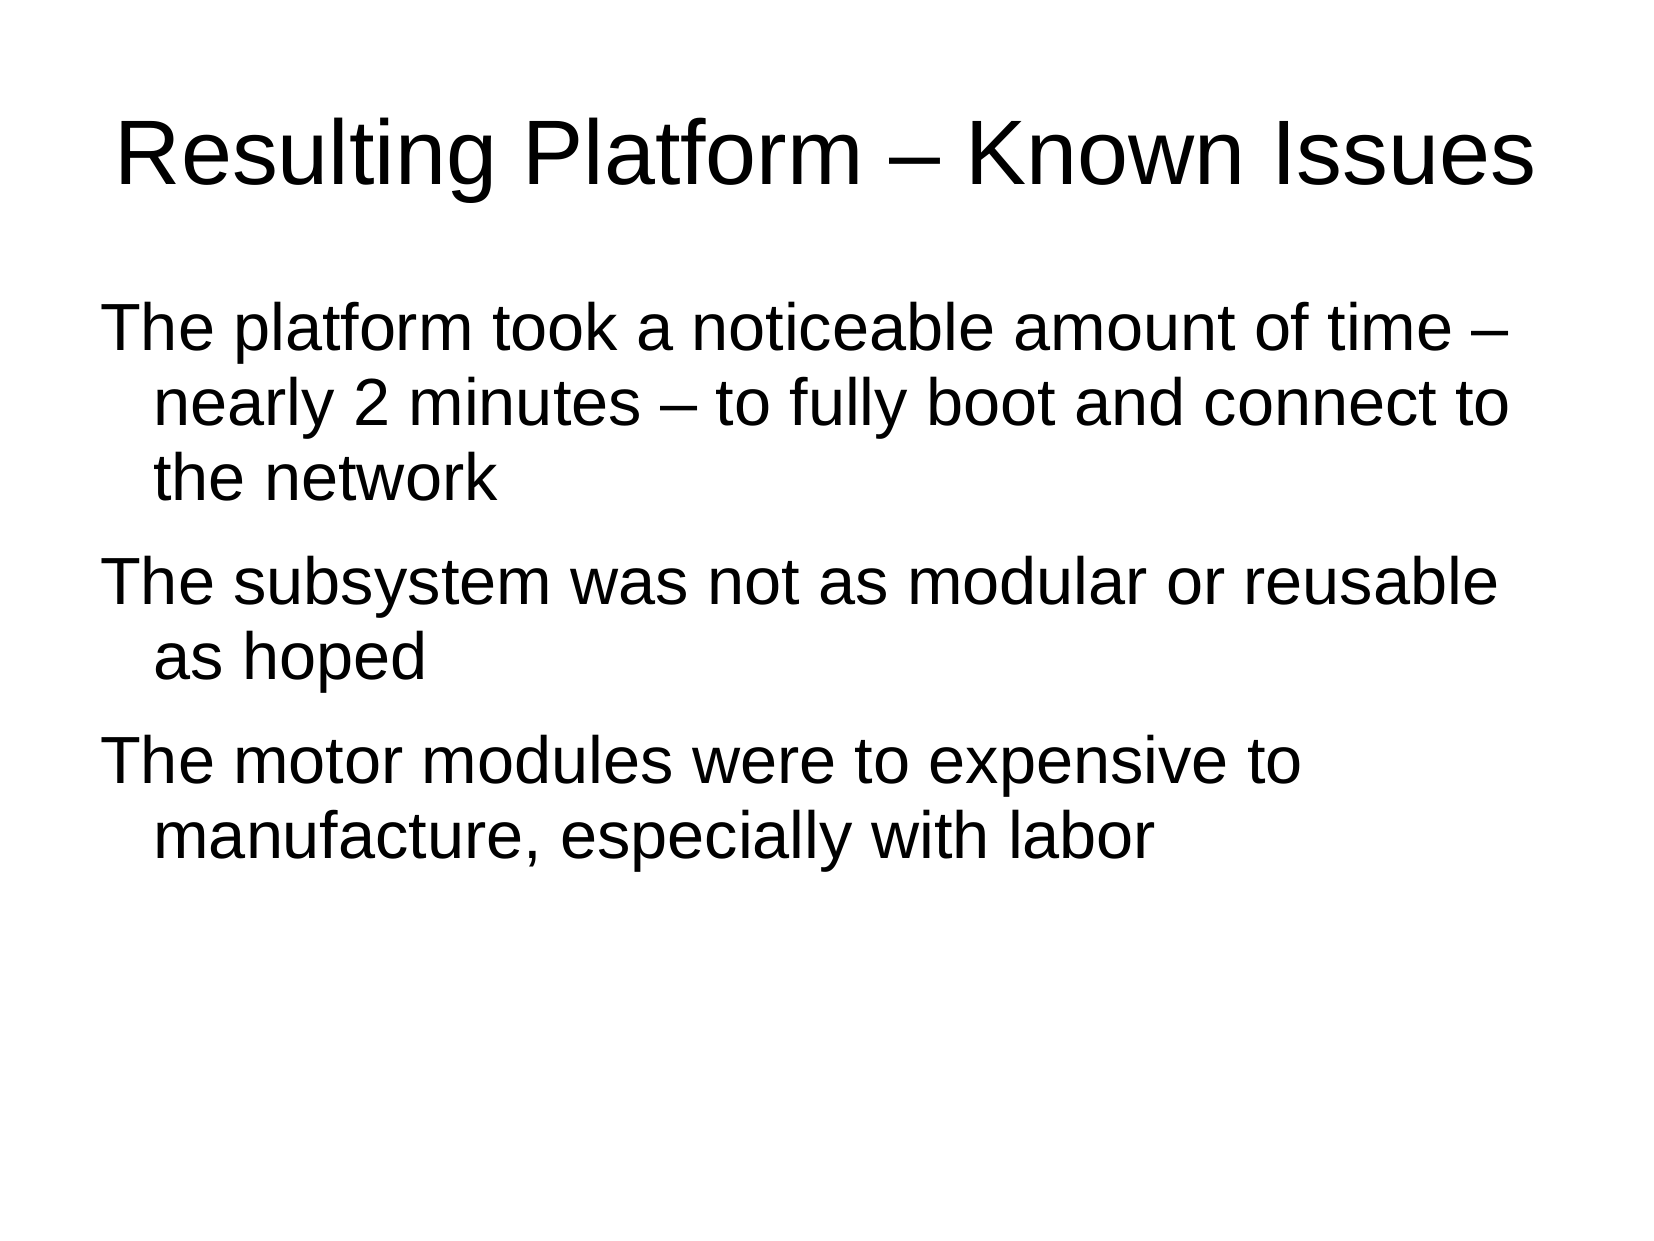

# Resulting Platform – Known Issues
The platform took a noticeable amount of time – nearly 2 minutes – to fully boot and connect to the network
The subsystem was not as modular or reusable as hoped
The motor modules were to expensive to manufacture, especially with labor